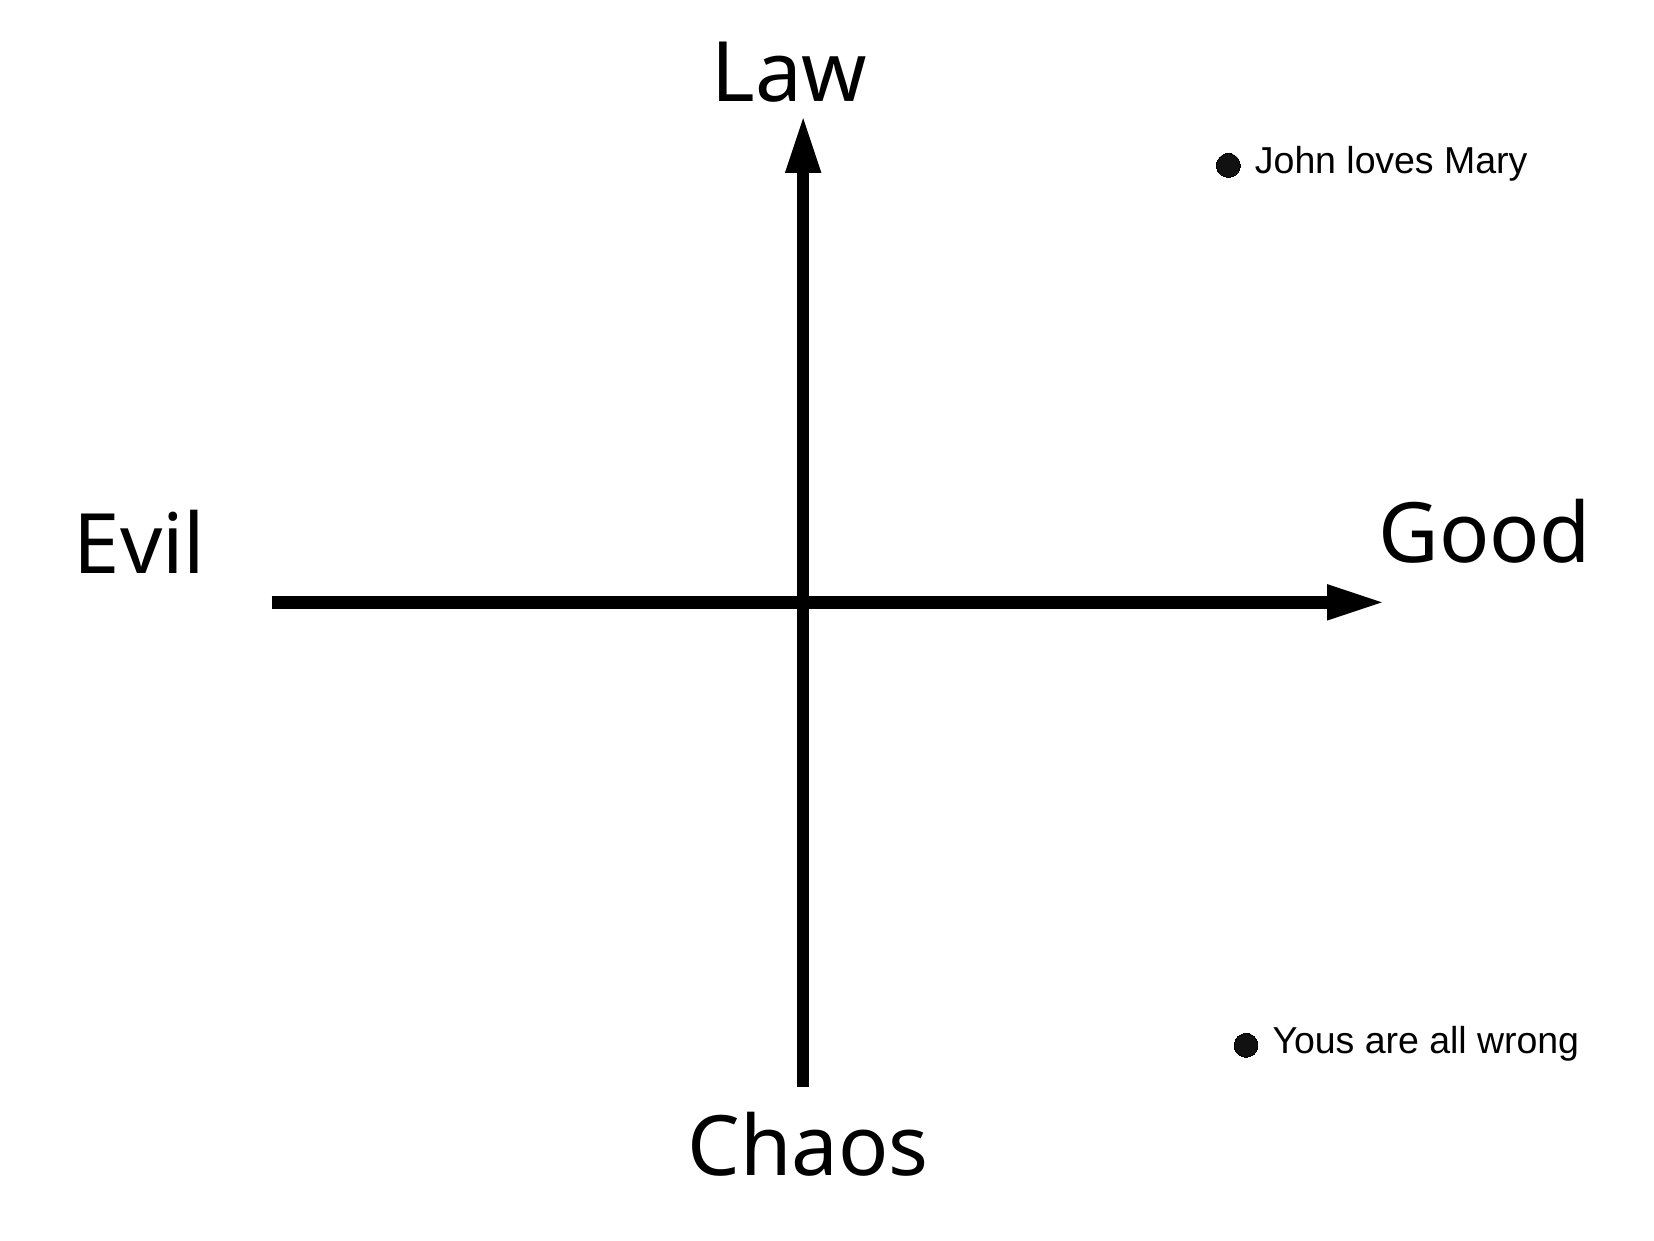

Law
John loves Mary
Good
Evil
Yous are all wrong
Chaos